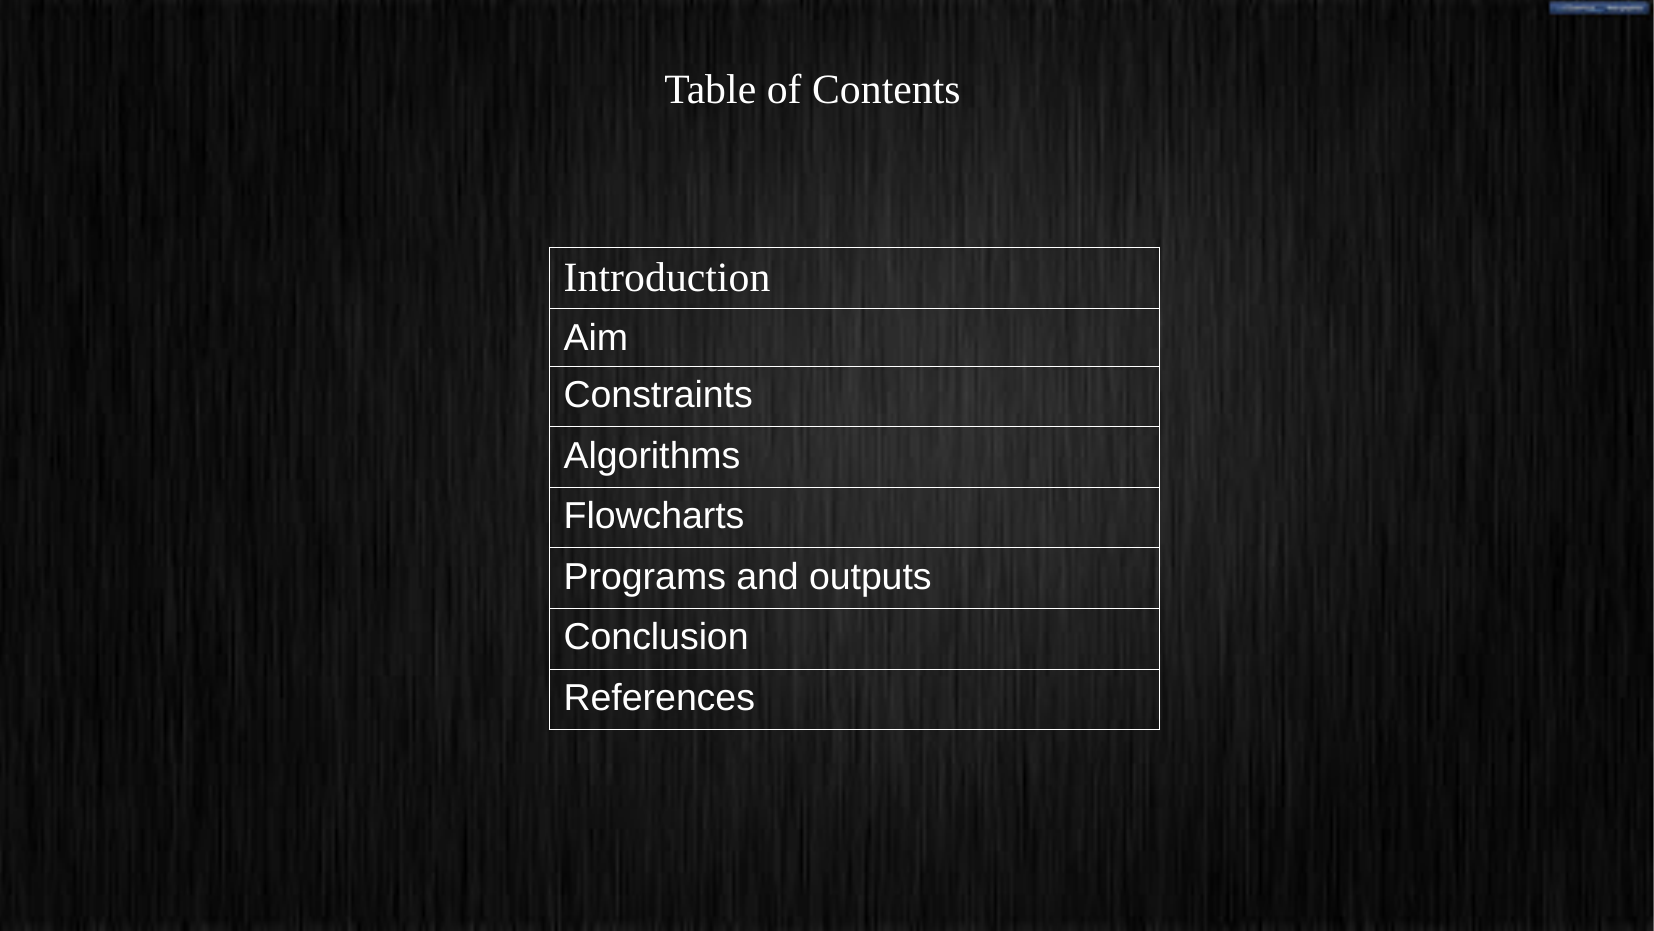

Table of Contents
| Introduction |
| --- |
| Aim |
| Constraints |
| Algorithms |
| Flowcharts |
| Programs and outputs |
| Conclusion |
| References |